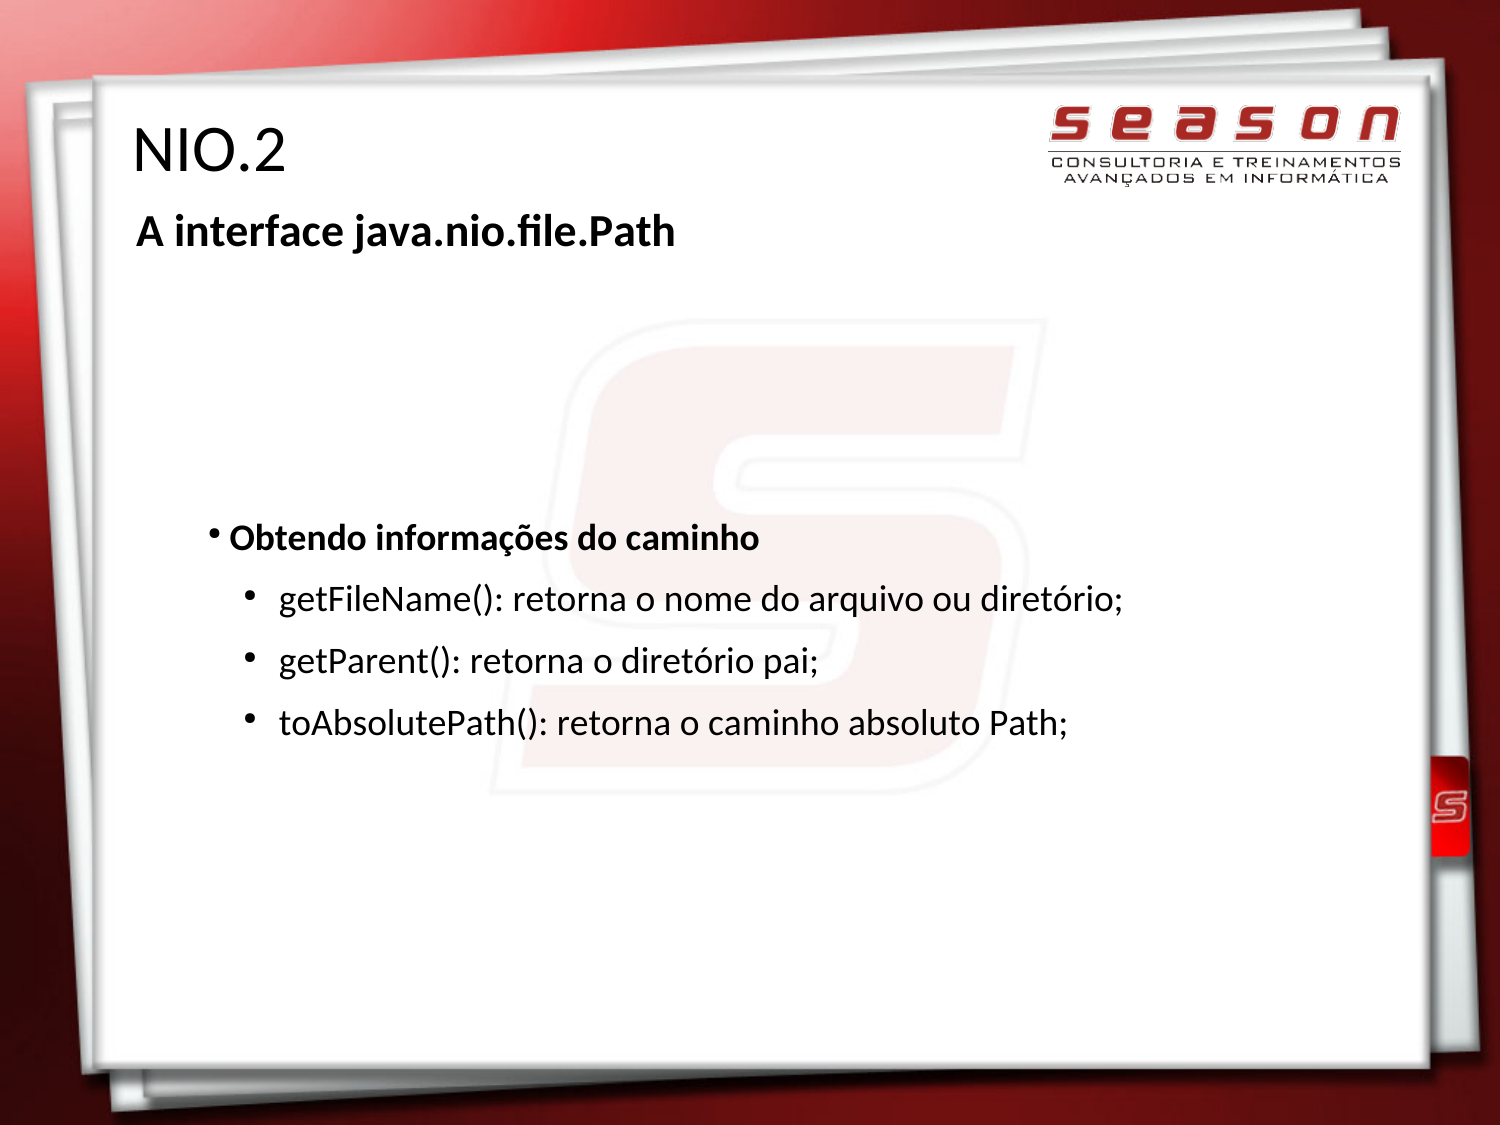

# NIO.2
A interface java.nio.file.Path
 Obtendo informações do caminho
getFileName(): retorna o nome do arquivo ou diretório;
getParent(): retorna o diretório pai;
toAbsolutePath(): retorna o caminho absoluto Path;